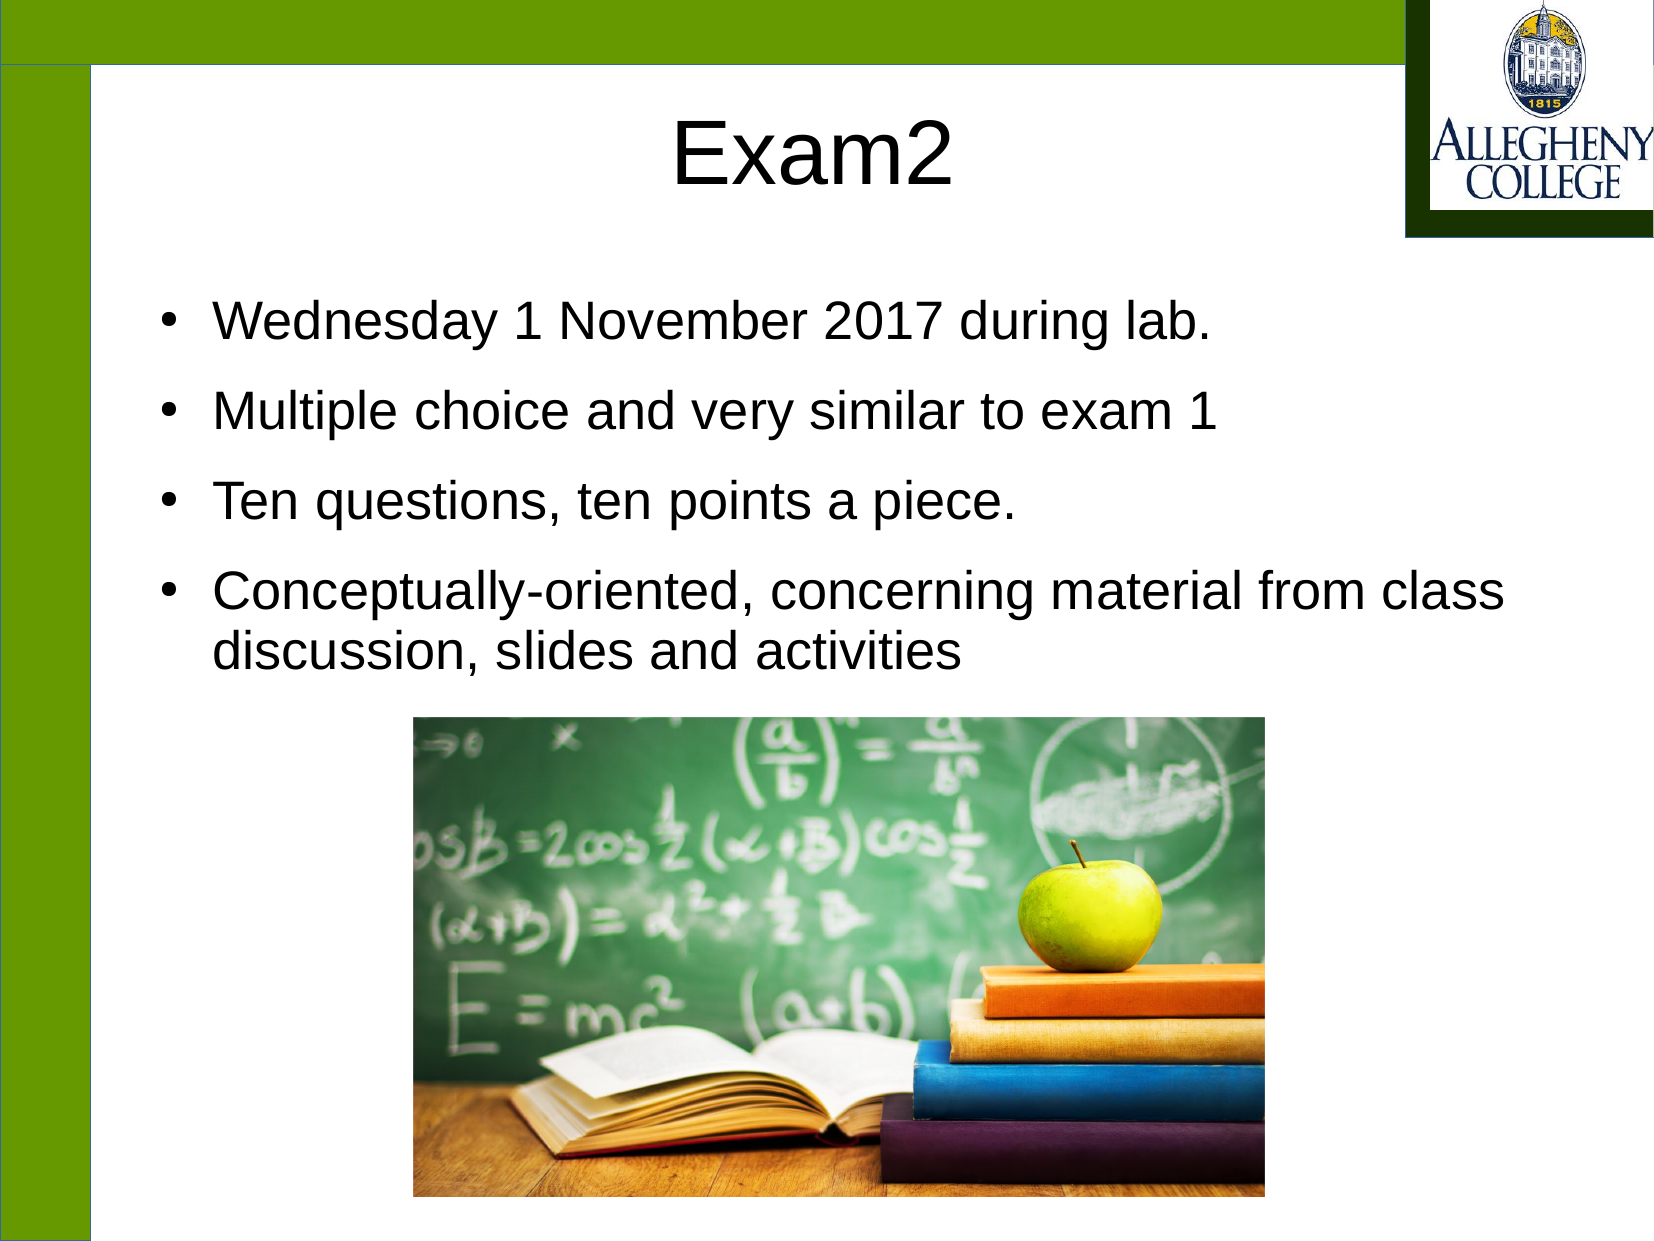

# Exam2
Wednesday 1 November 2017 during lab.
Multiple choice and very similar to exam 1
Ten questions, ten points a piece.
Conceptually-oriented, concerning material from class discussion, slides and activities